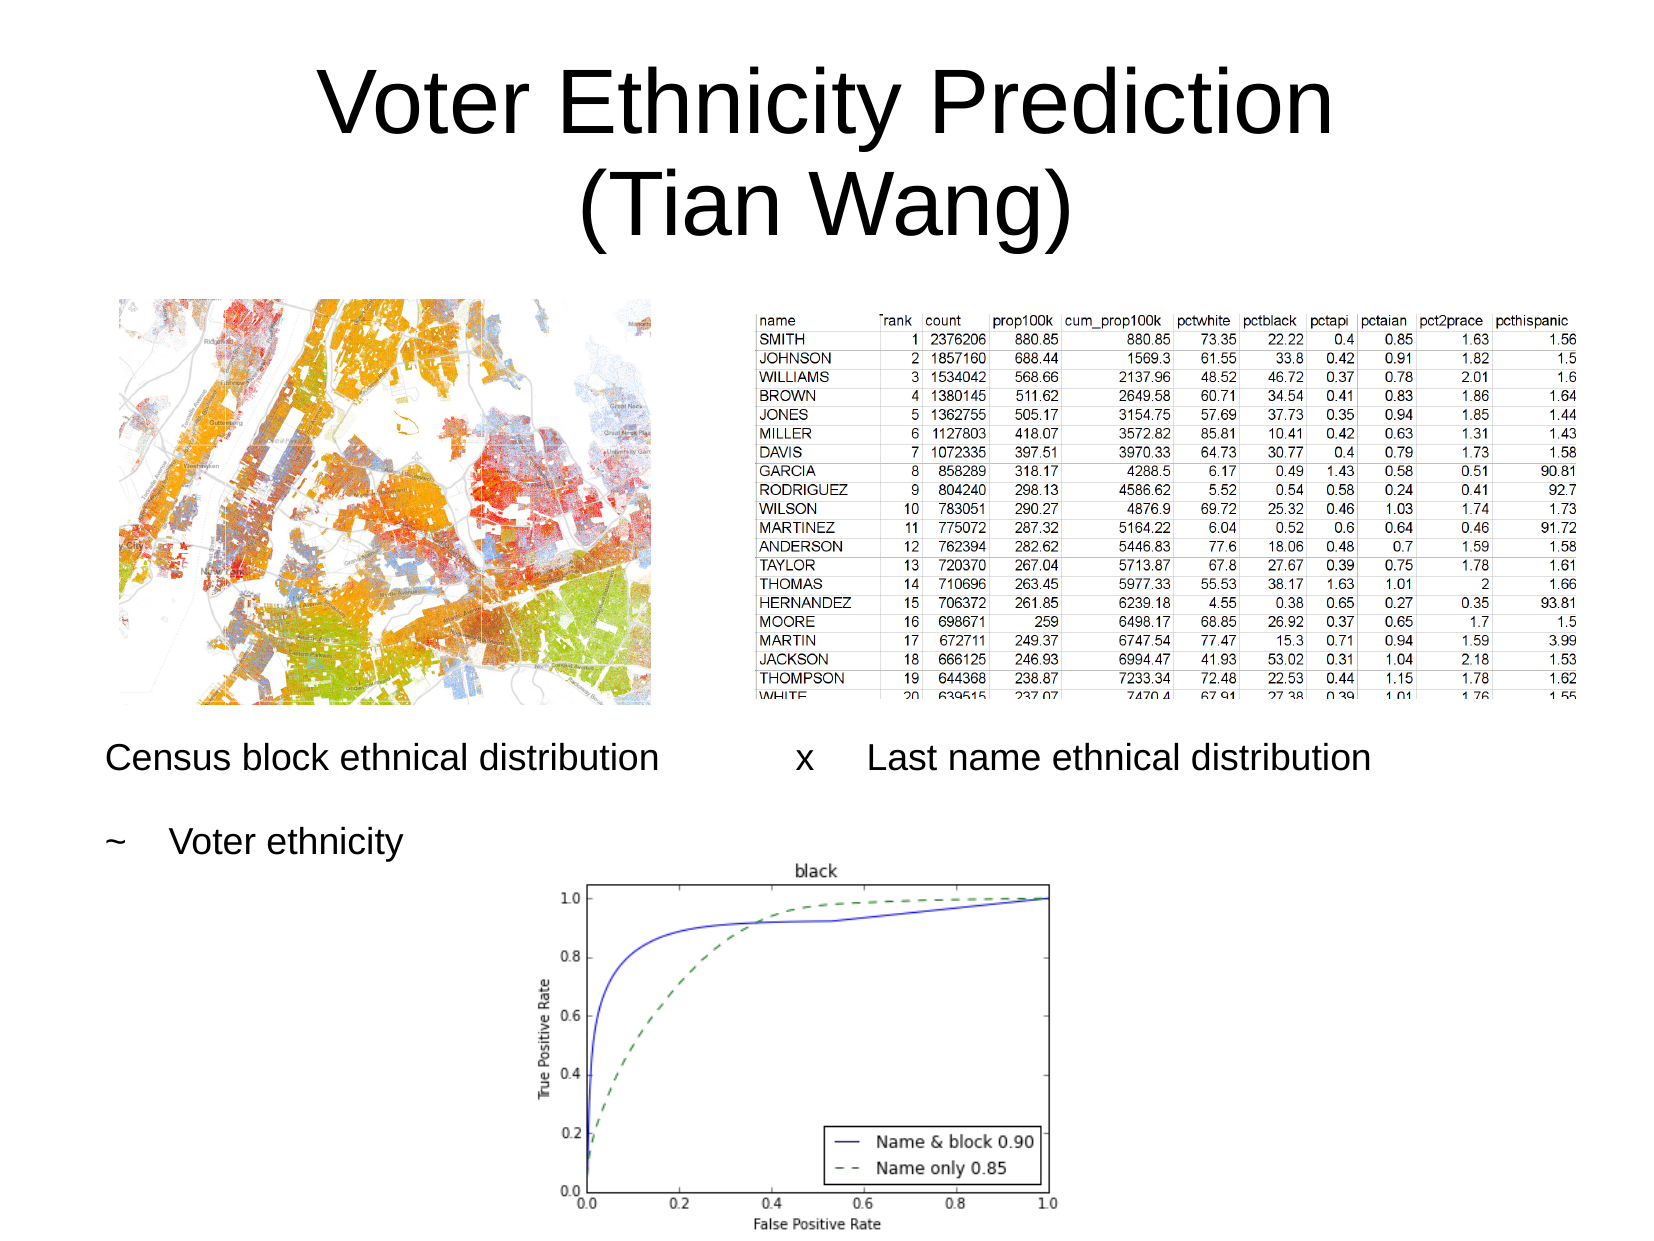

# Voter Ethnicity Prediction (Tian Wang)
Census block ethnical distribution x Last name ethnical distribution
~ Voter ethnicity